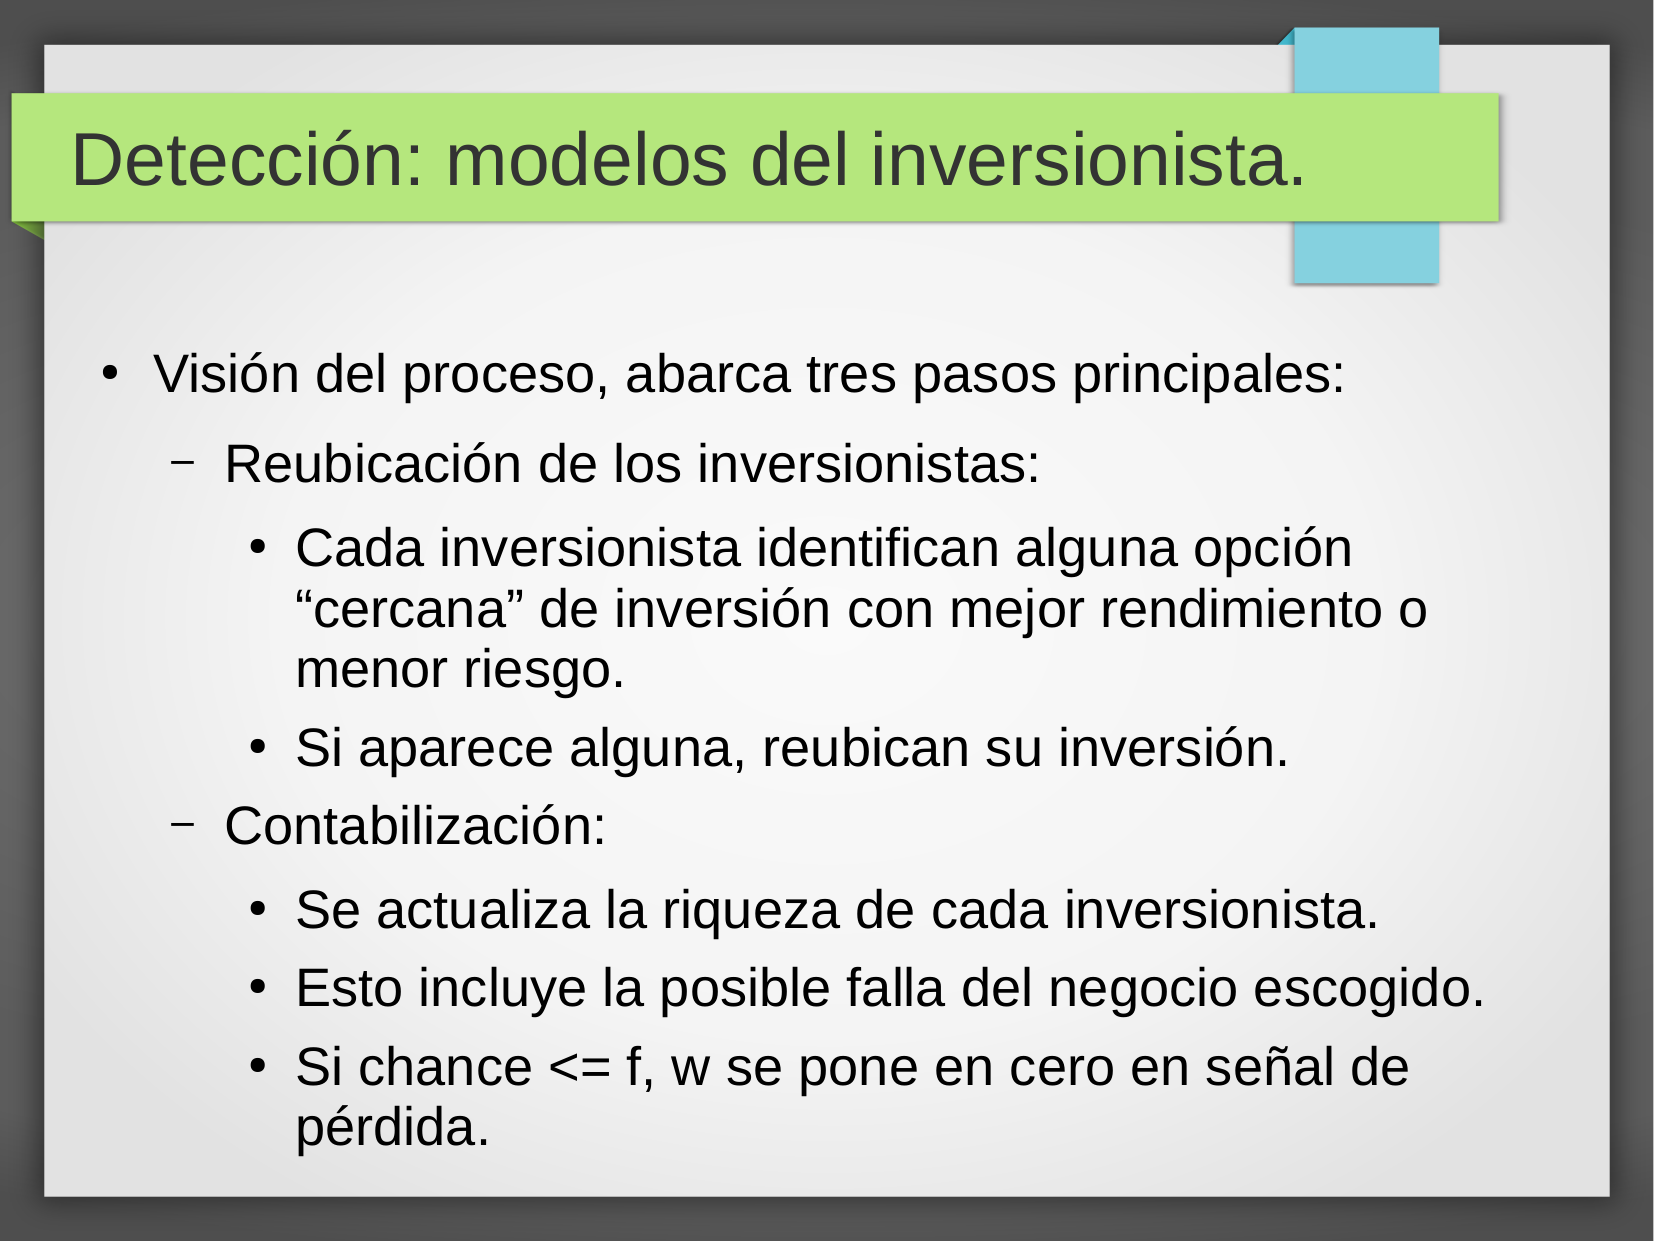

# Detección: modelos del inversionista.
Visión del proceso, abarca tres pasos principales:
Reubicación de los inversionistas:
Cada inversionista identifican alguna opción “cercana” de inversión con mejor rendimiento o menor riesgo.
Si aparece alguna, reubican su inversión.
Contabilización:
Se actualiza la riqueza de cada inversionista.
Esto incluye la posible falla del negocio escogido.
Si chance <= f, w se pone en cero en señal de pérdida.